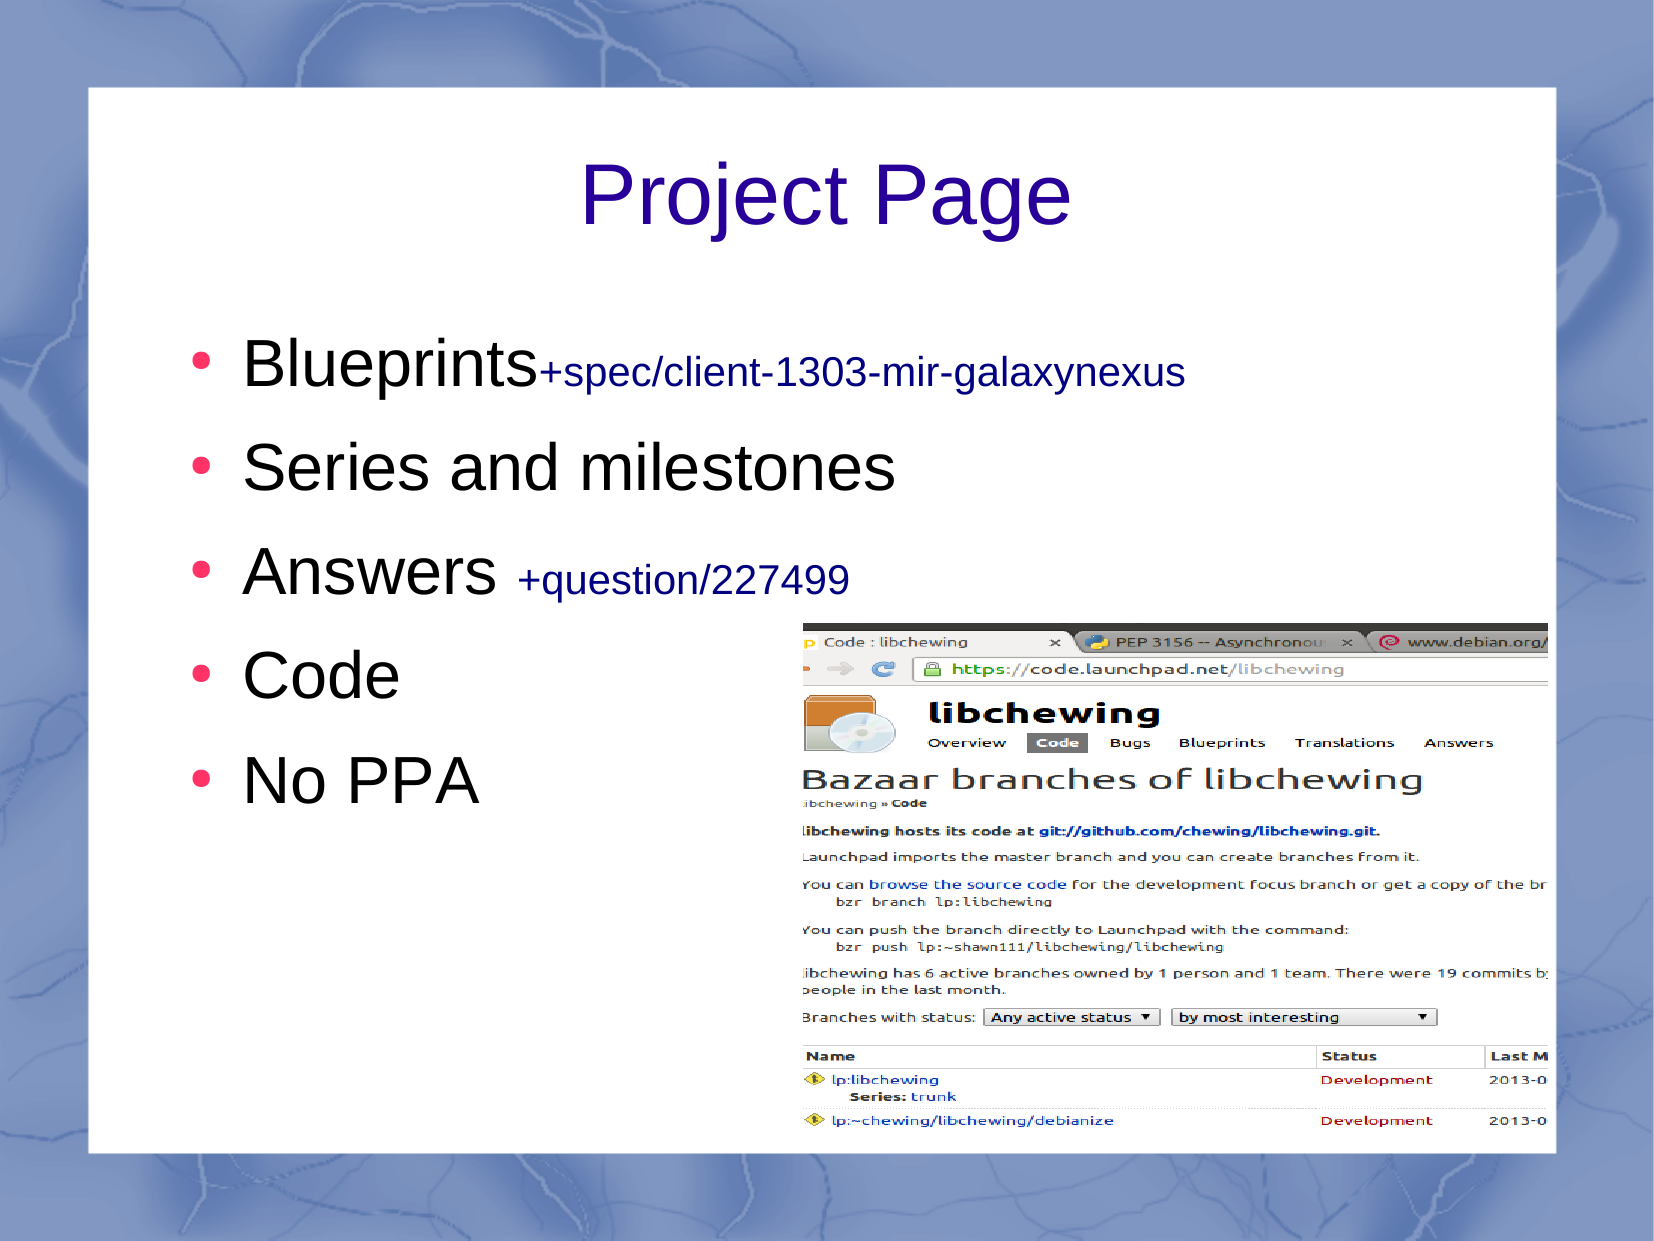

# Project Page
Blueprints+spec/client-1303-mir-galaxynexus
Series and milestones
Answers +question/227499
Code
No PPA